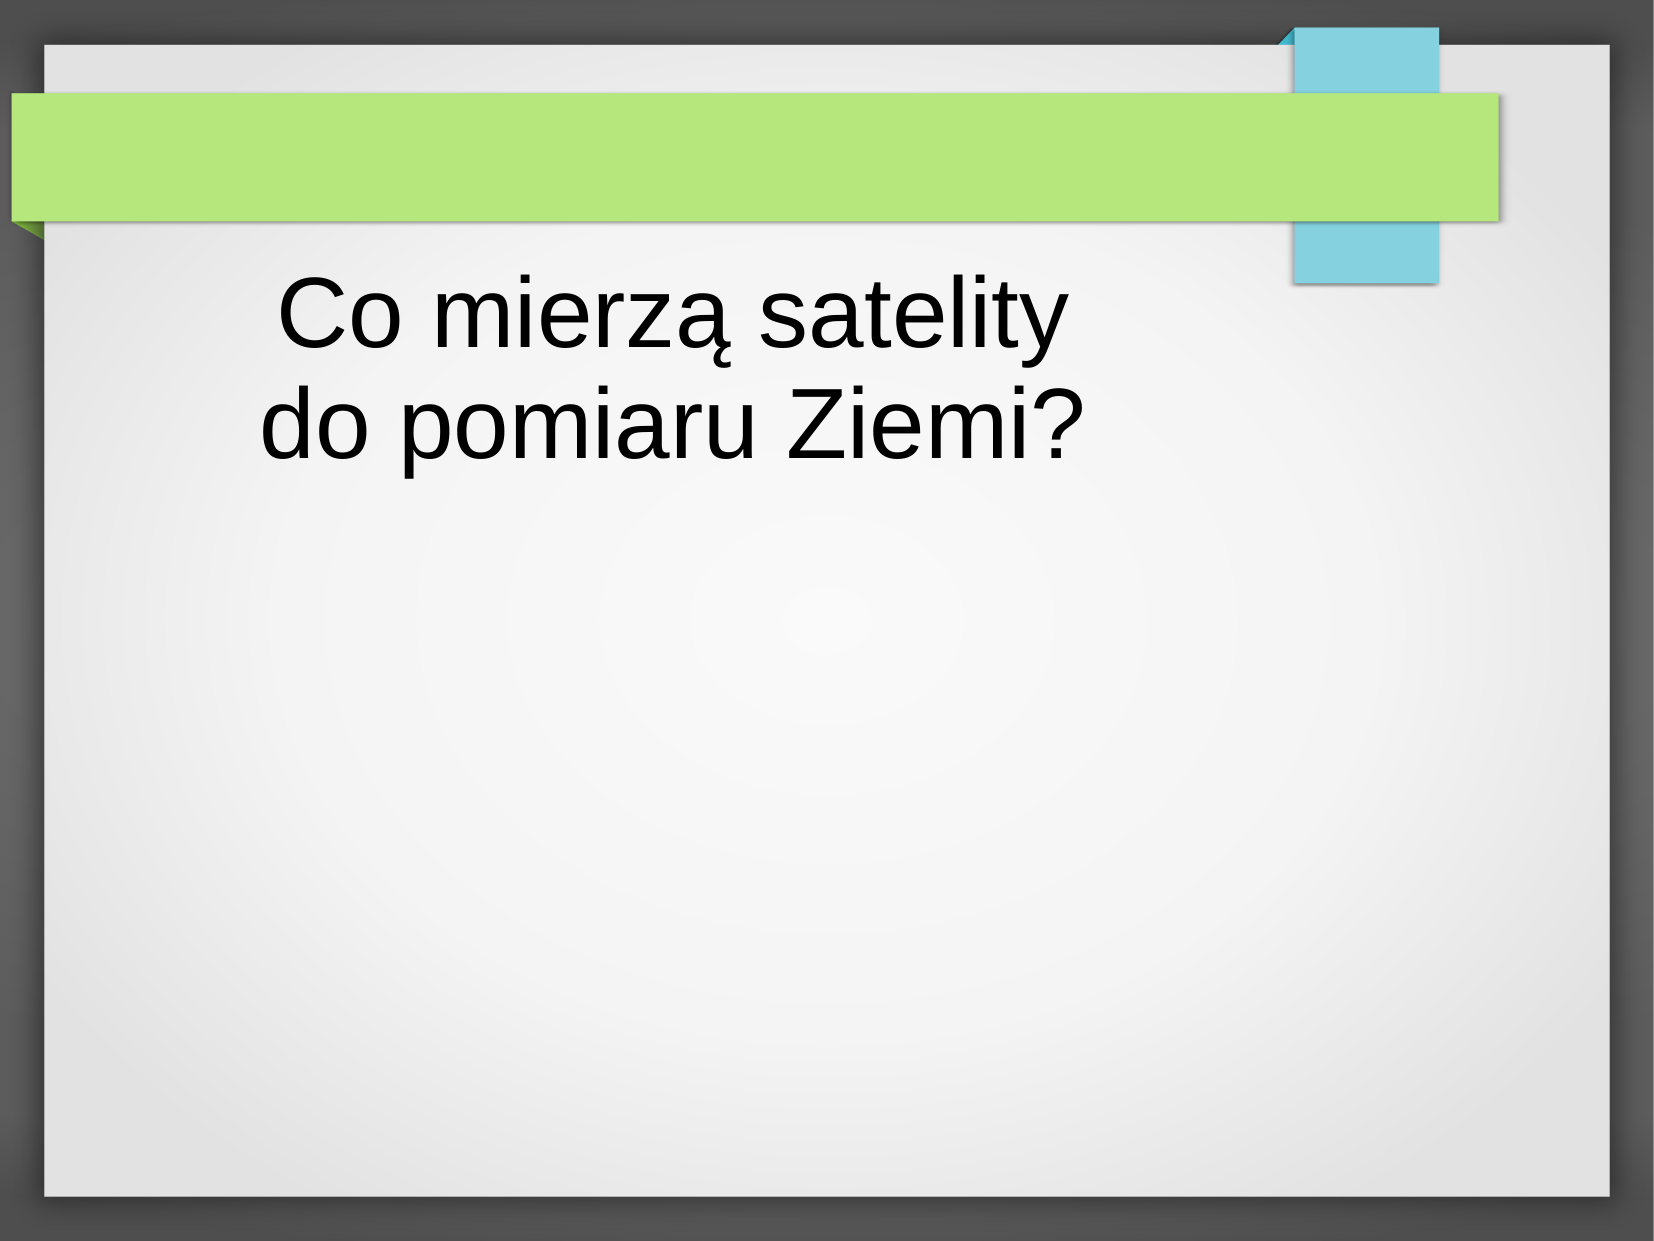

# Co mierzą satelity
do pomiaru Ziemi?